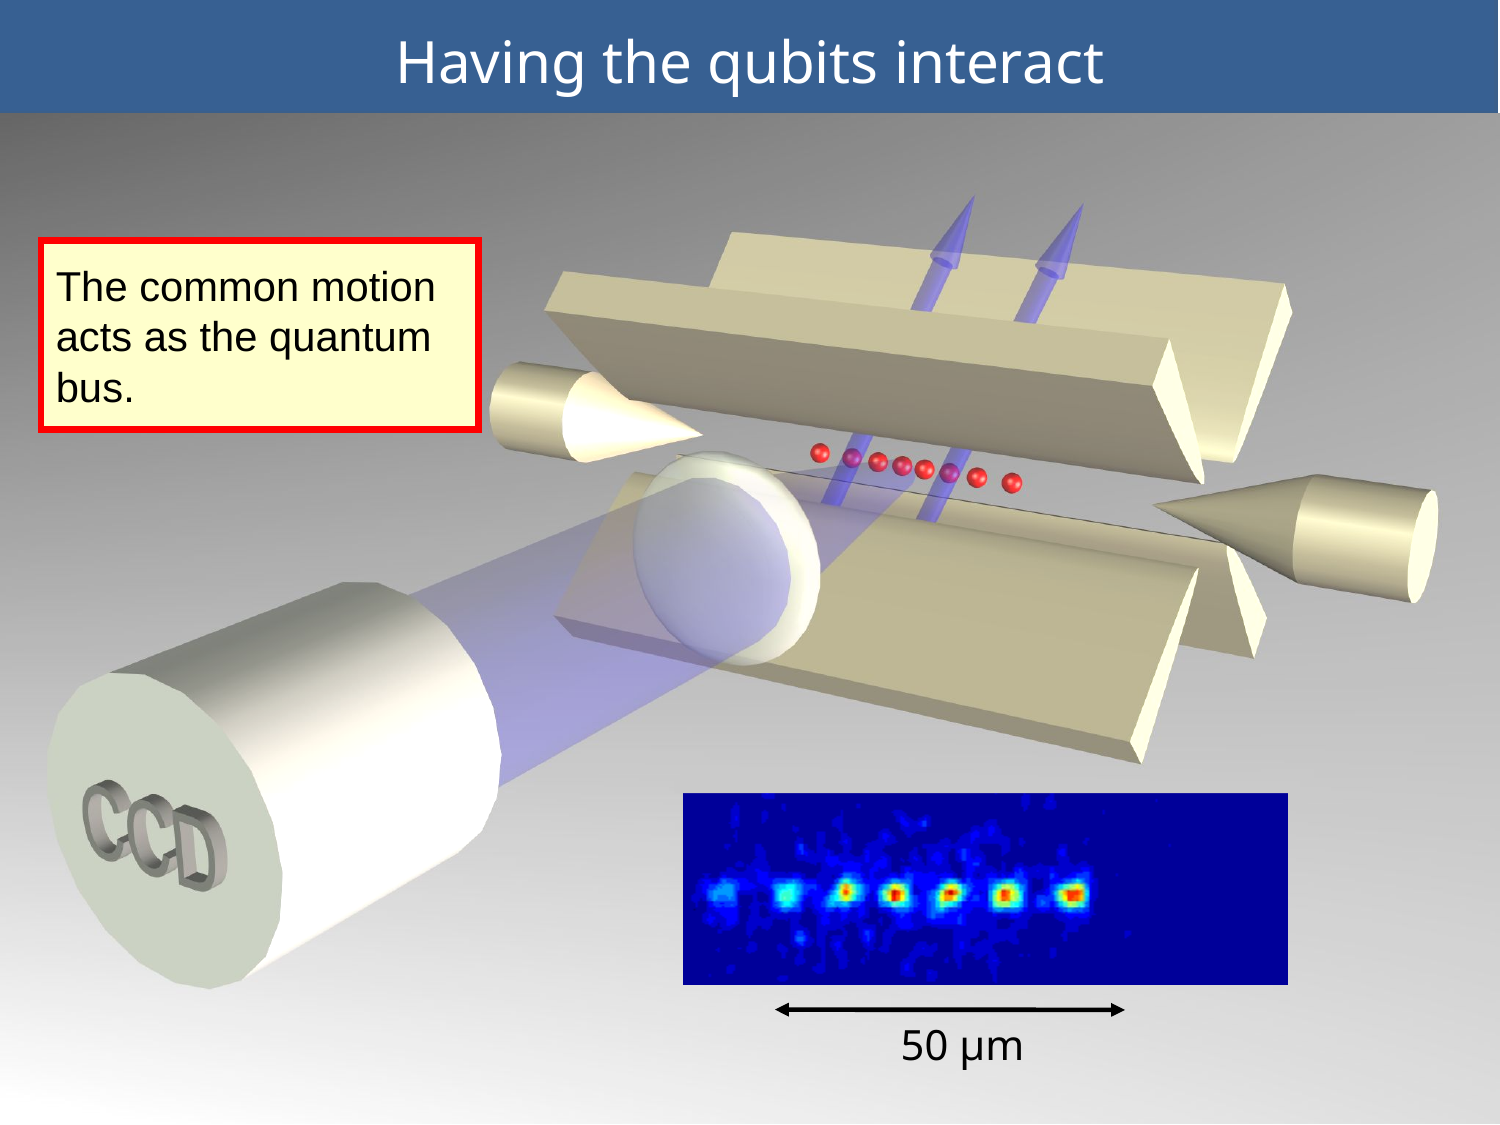

Having the qubits interact
The common motion
acts as the quantum
bus.
50 µm